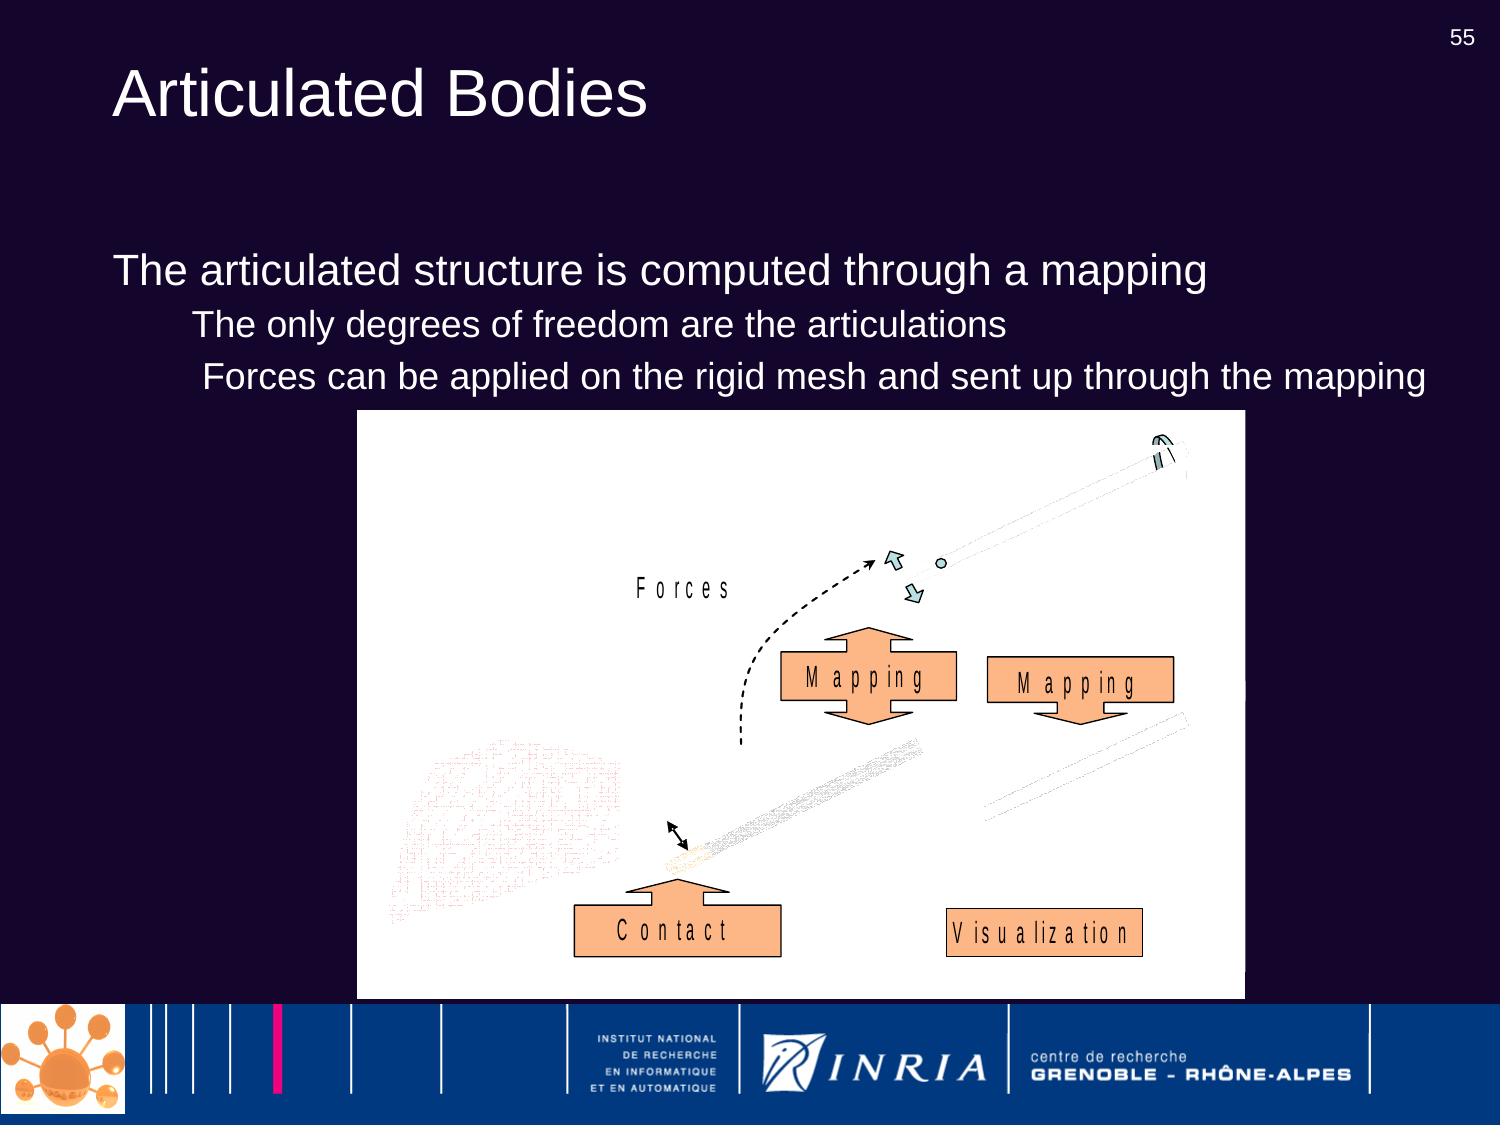

# Articulated Bodies
The articulated structure is computed through a mapping
The only degrees of freedom are the articulations
 Forces can be applied on the rigid mesh and sent up through the mapping